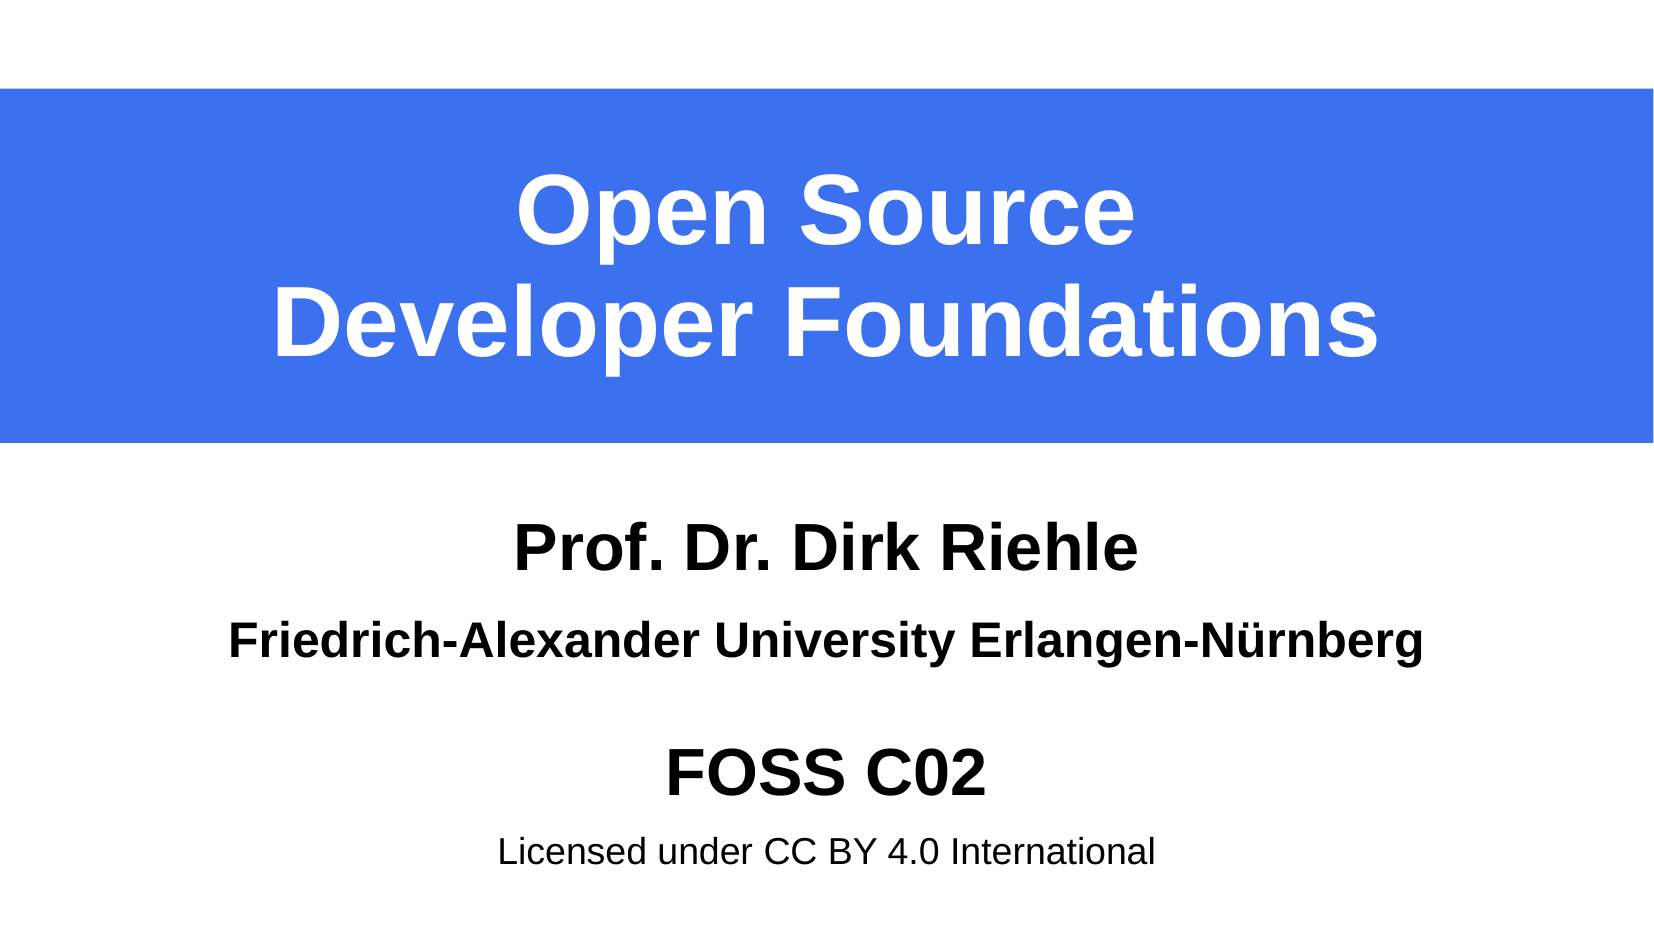

# Open Source Developer Foundations
Prof. Dr. Dirk Riehle
Friedrich-Alexander University Erlangen-Nürnberg
FOSS C02
Licensed under CC BY 4.0 International